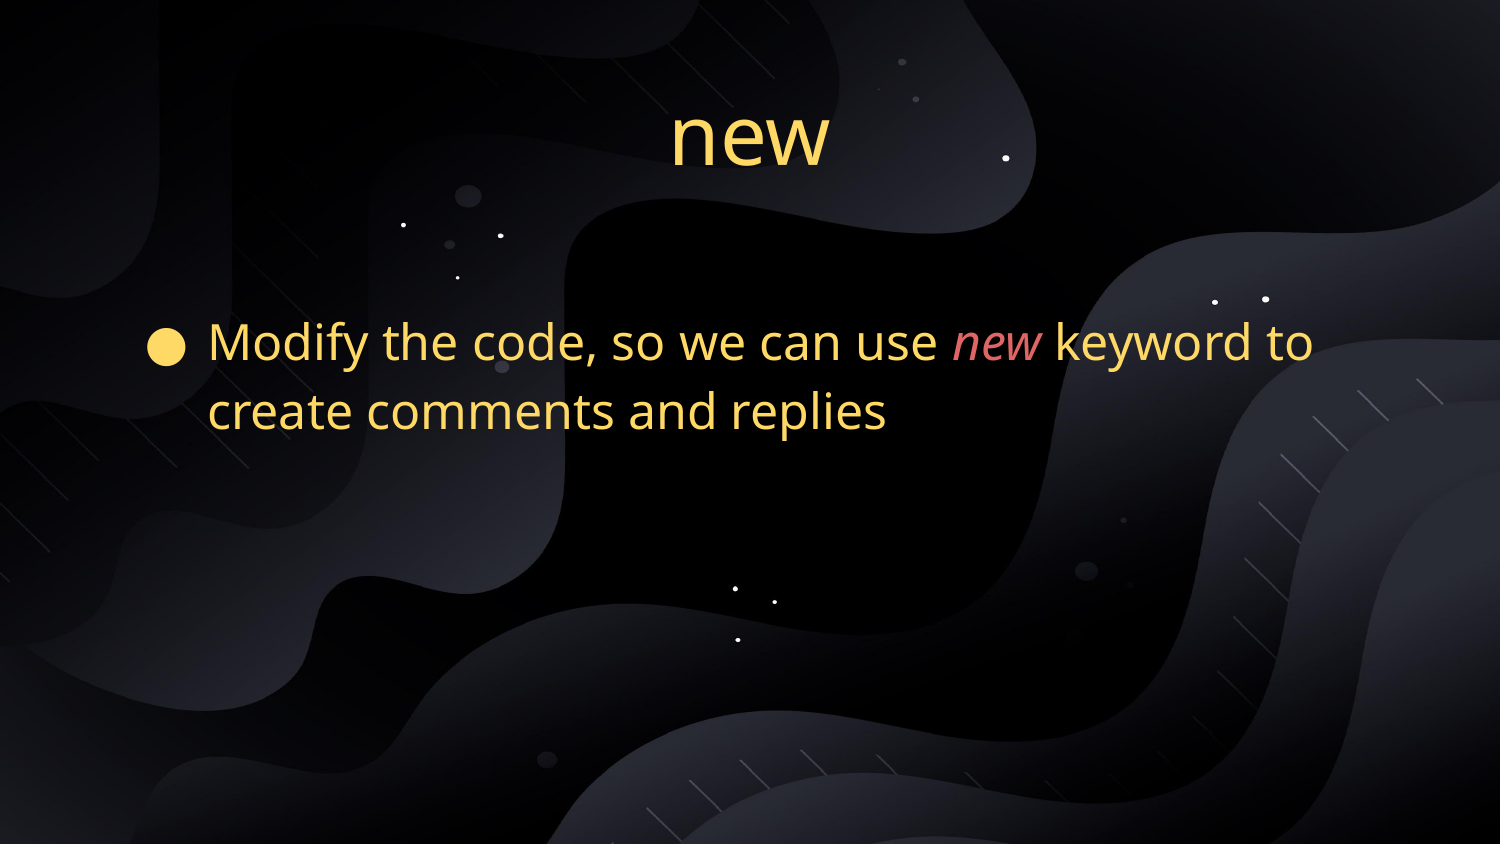

# new
Modify the code, so we can use new keyword to create comments and replies